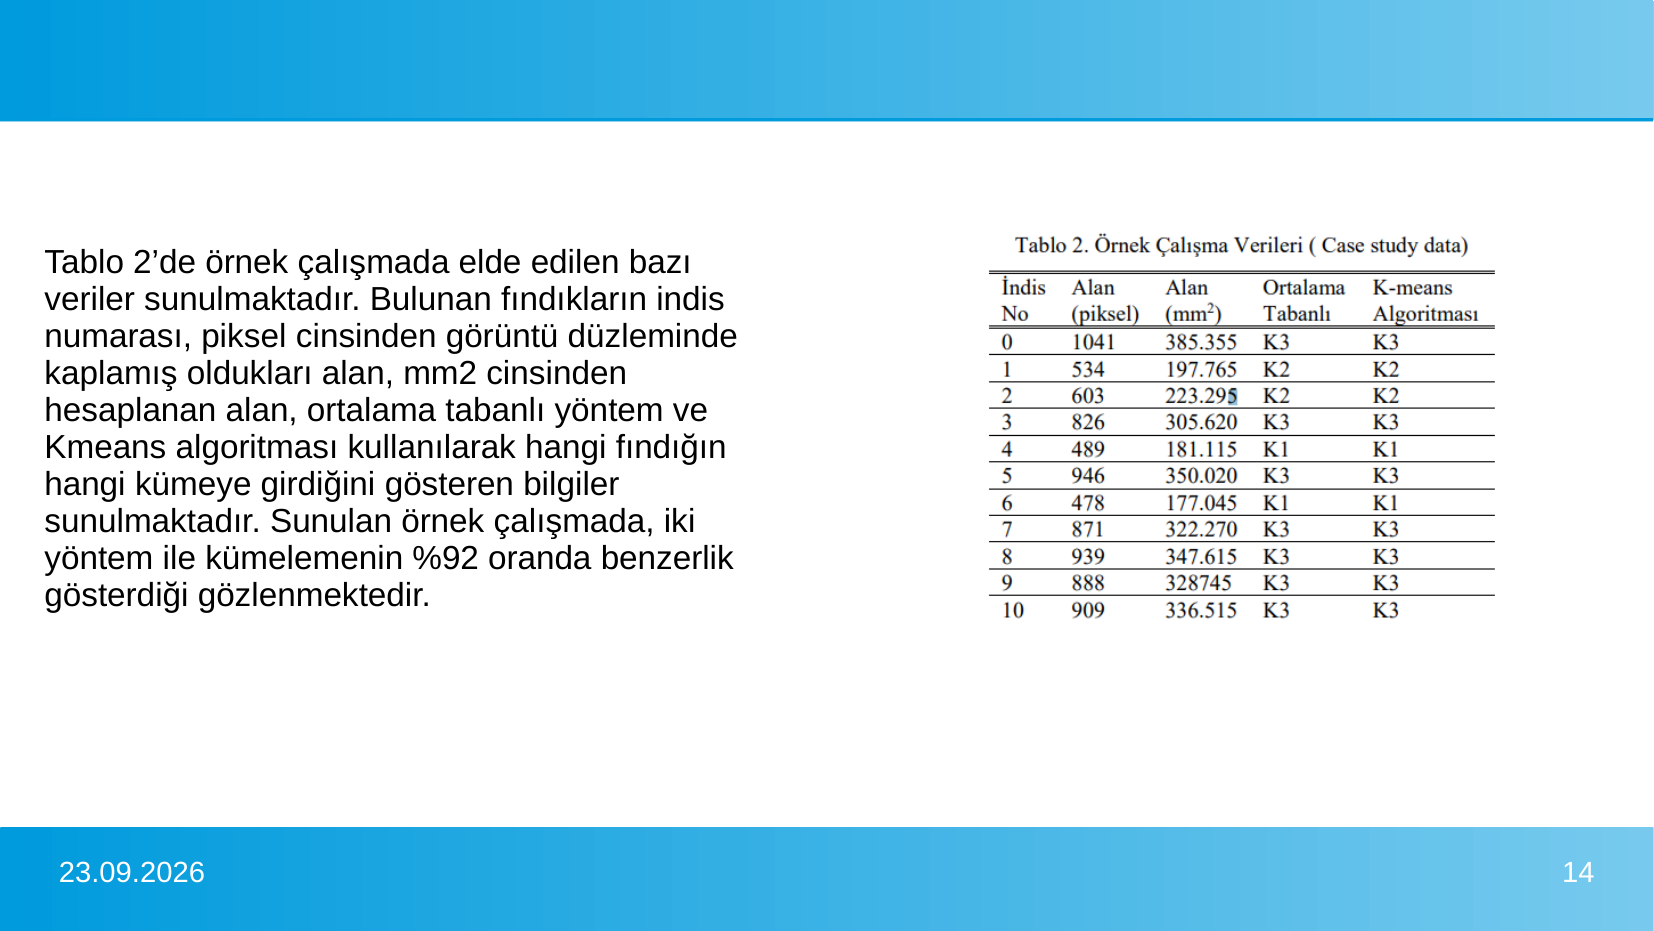

#
Tablo 2’de örnek çalışmada elde edilen bazı veriler sunulmaktadır. Bulunan fındıkların indis numarası, piksel cinsinden görüntü düzleminde kaplamış oldukları alan, mm2 cinsinden hesaplanan alan, ortalama tabanlı yöntem ve Kmeans algoritması kullanılarak hangi fındığın hangi kümeye girdiğini gösteren bilgiler sunulmaktadır. Sunulan örnek çalışmada, iki yöntem ile kümelemenin %92 oranda benzerlik gösterdiği gözlenmektedir.
14